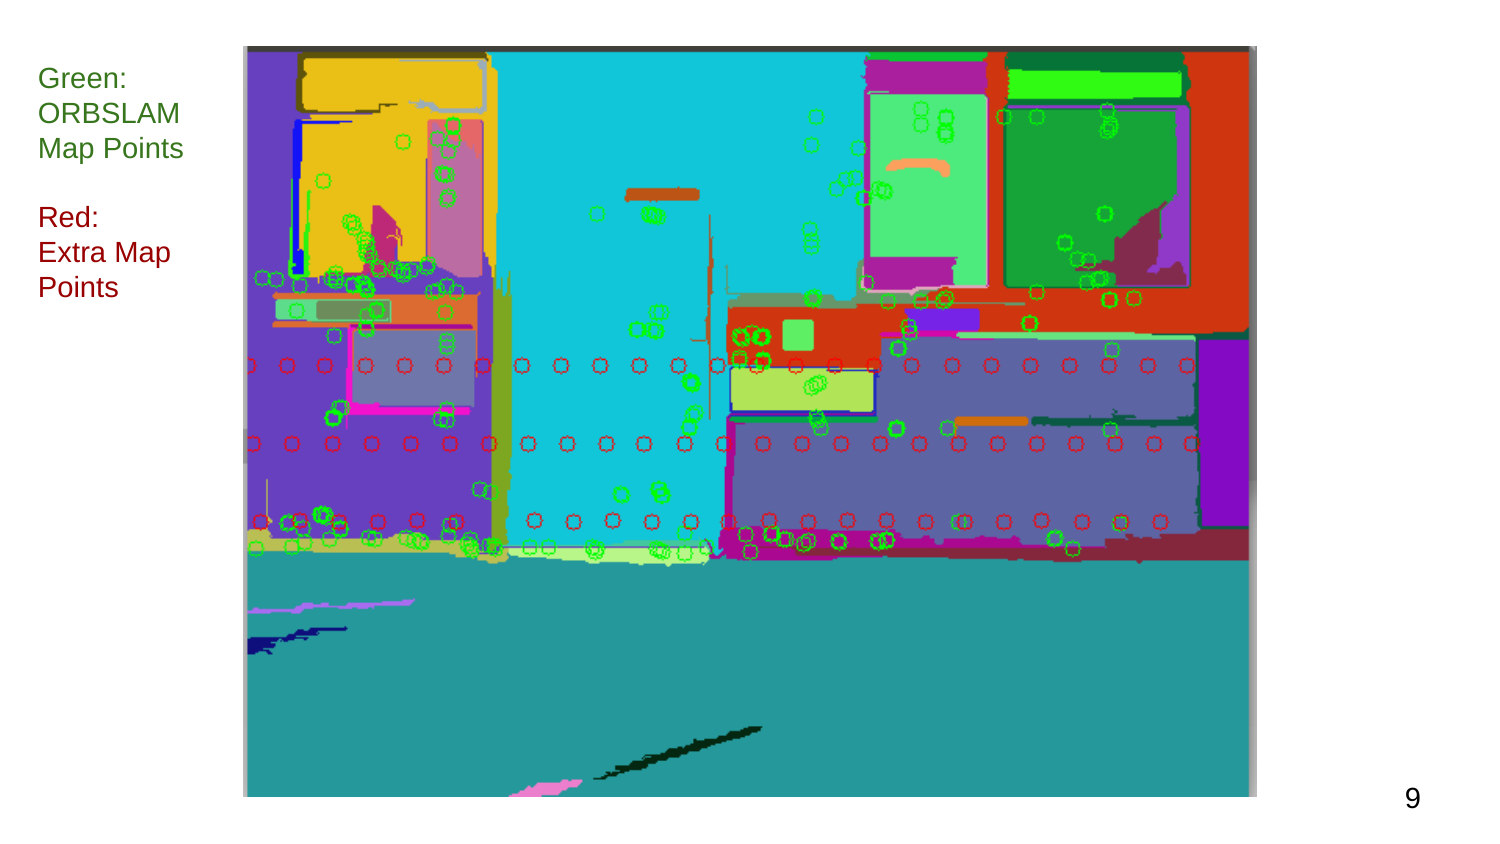

Green:
ORBSLAM
Map Points
Red:
Extra Map Points